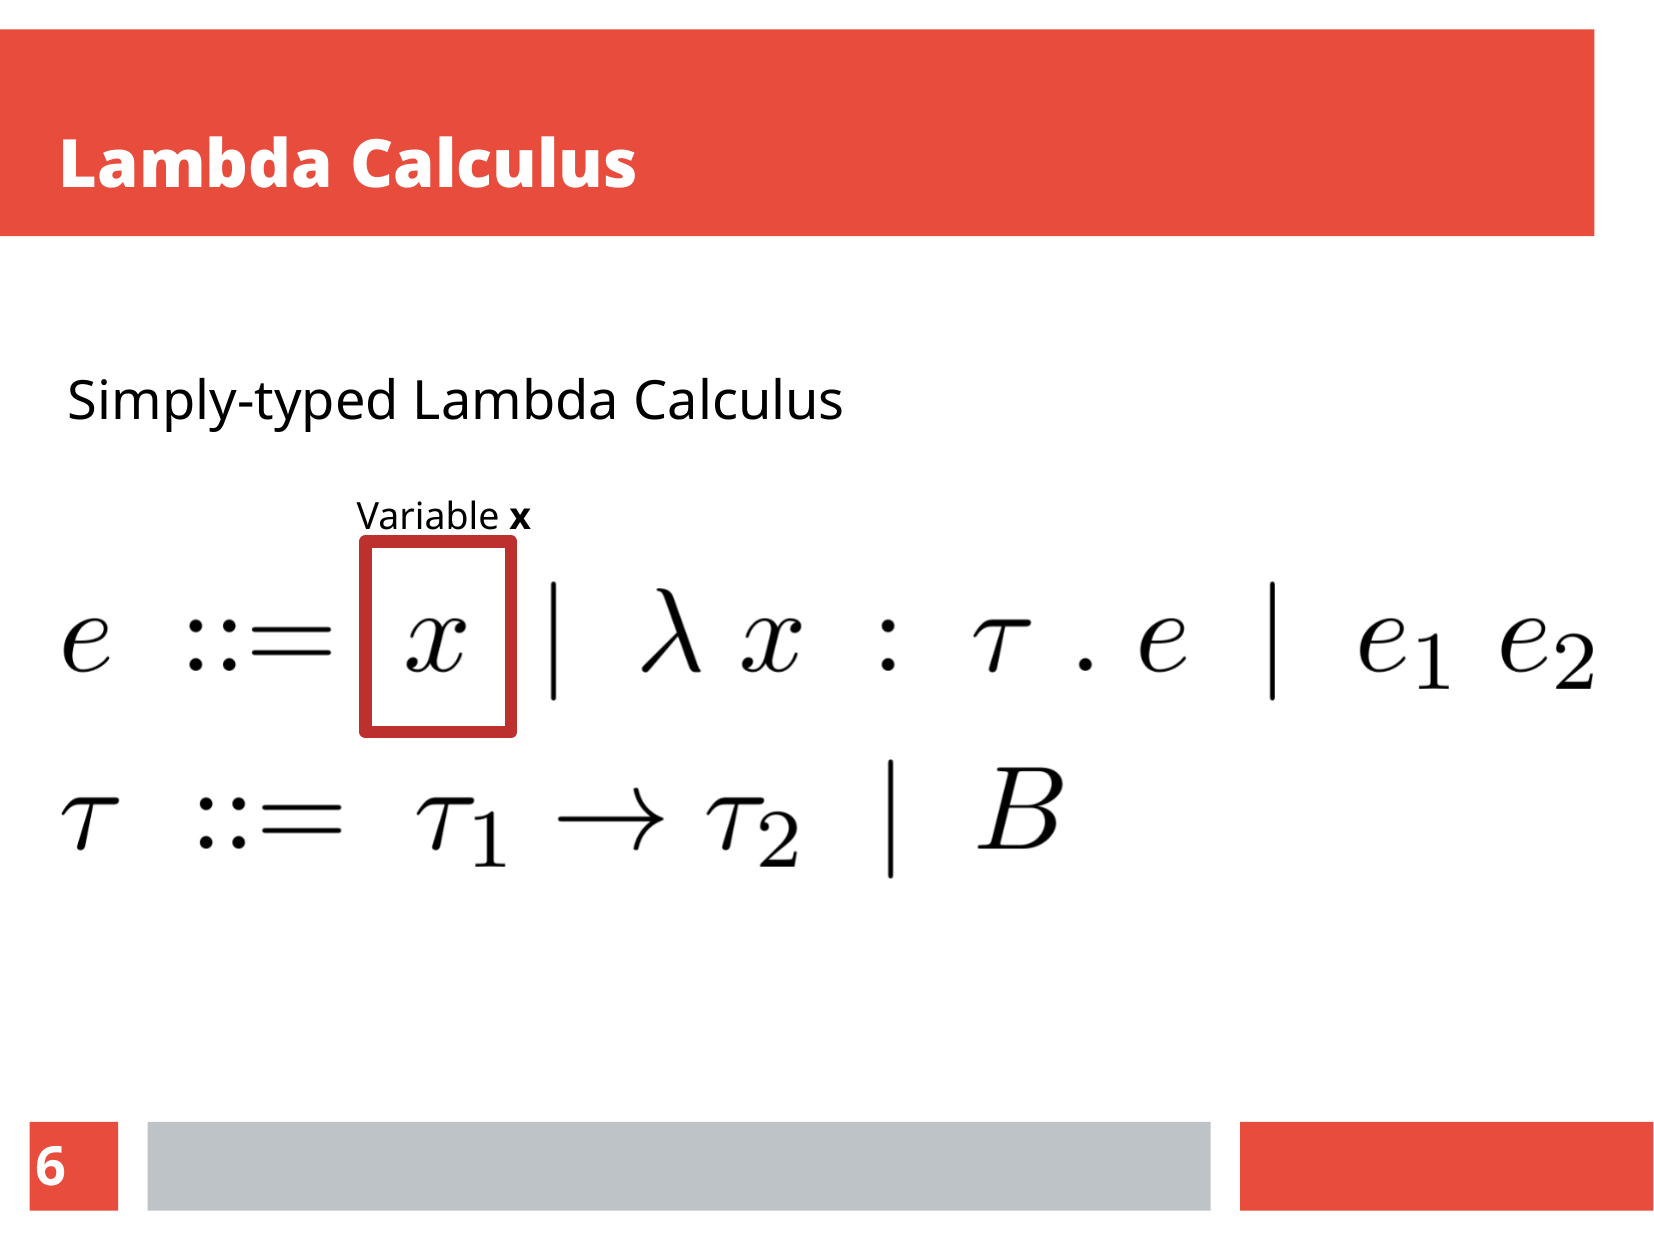

# Lambda Calculus
Simply-typed Lambda Calculus
Variable x
6
24